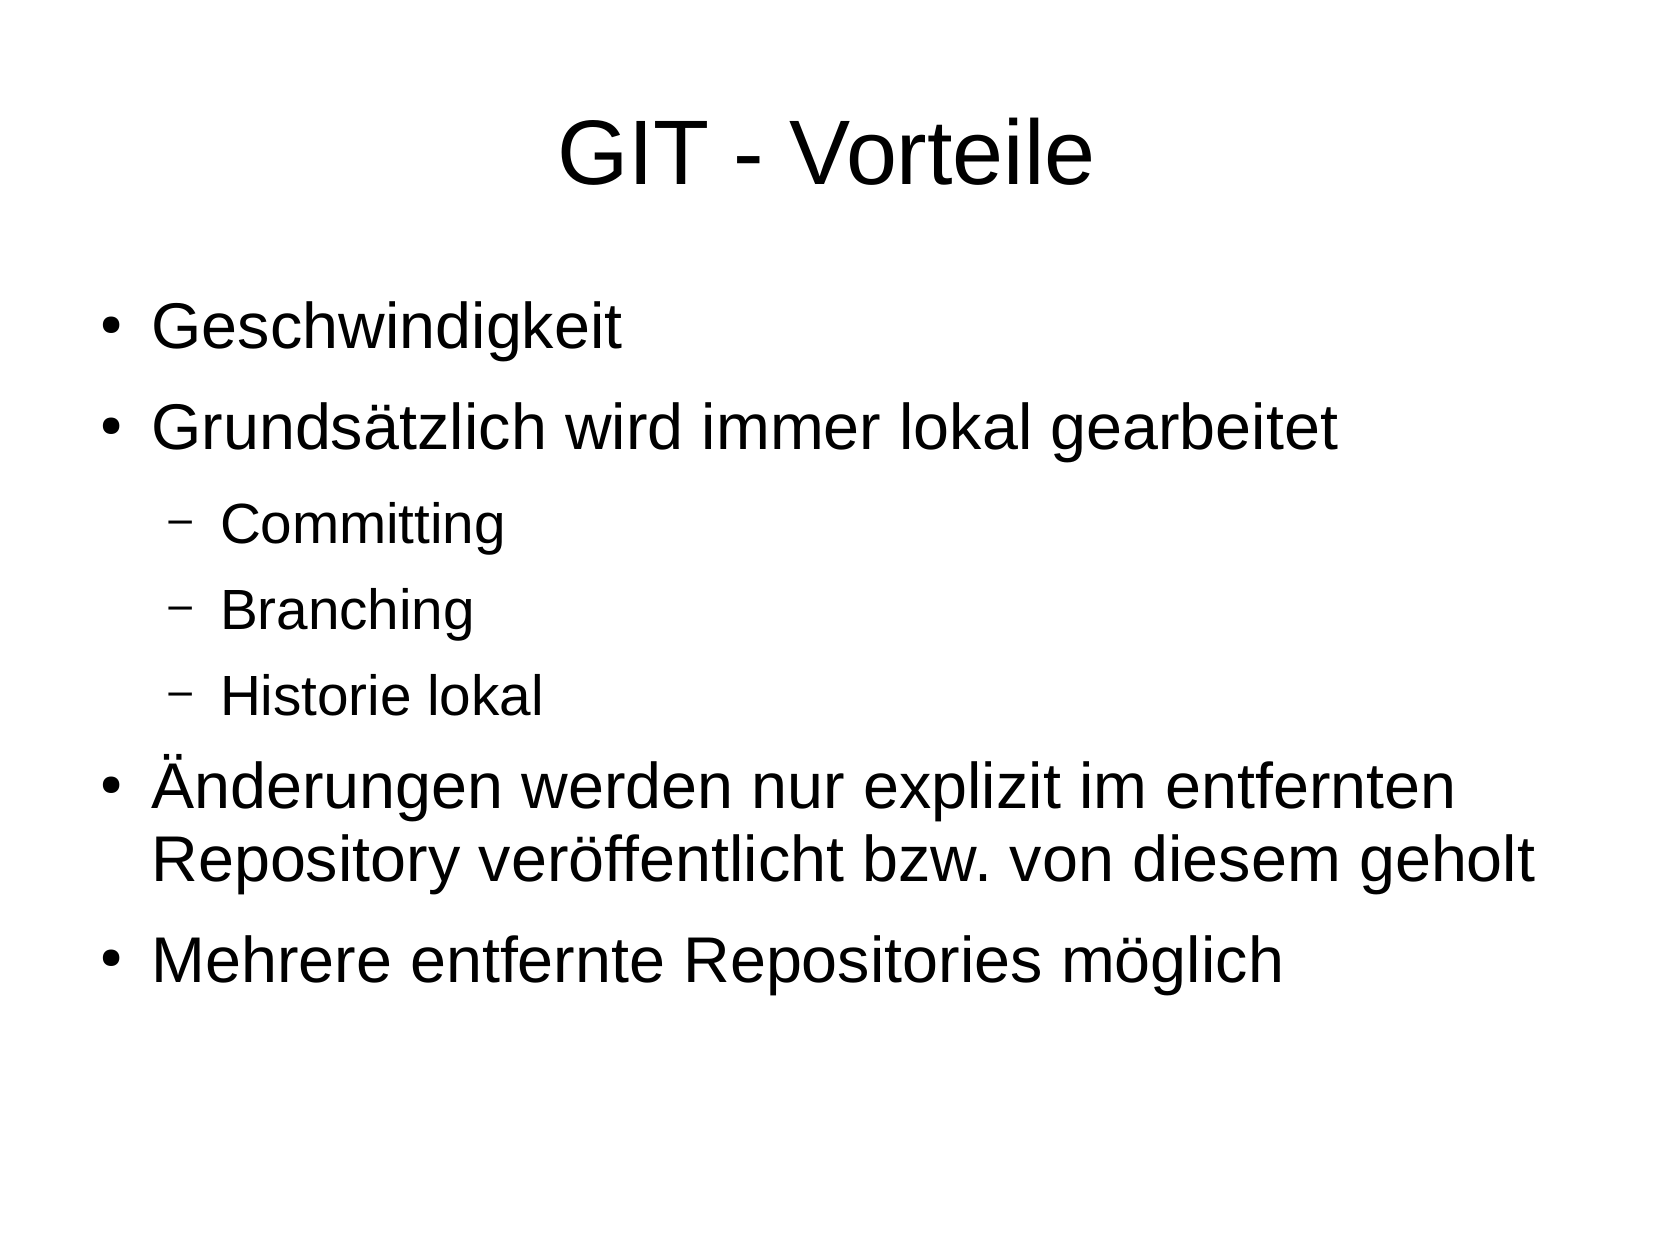

# GIT - Vorteile
Geschwindigkeit
Grundsätzlich wird immer lokal gearbeitet
Committing
Branching
Historie lokal
Änderungen werden nur explizit im entfernten Repository veröffentlicht bzw. von diesem geholt
Mehrere entfernte Repositories möglich